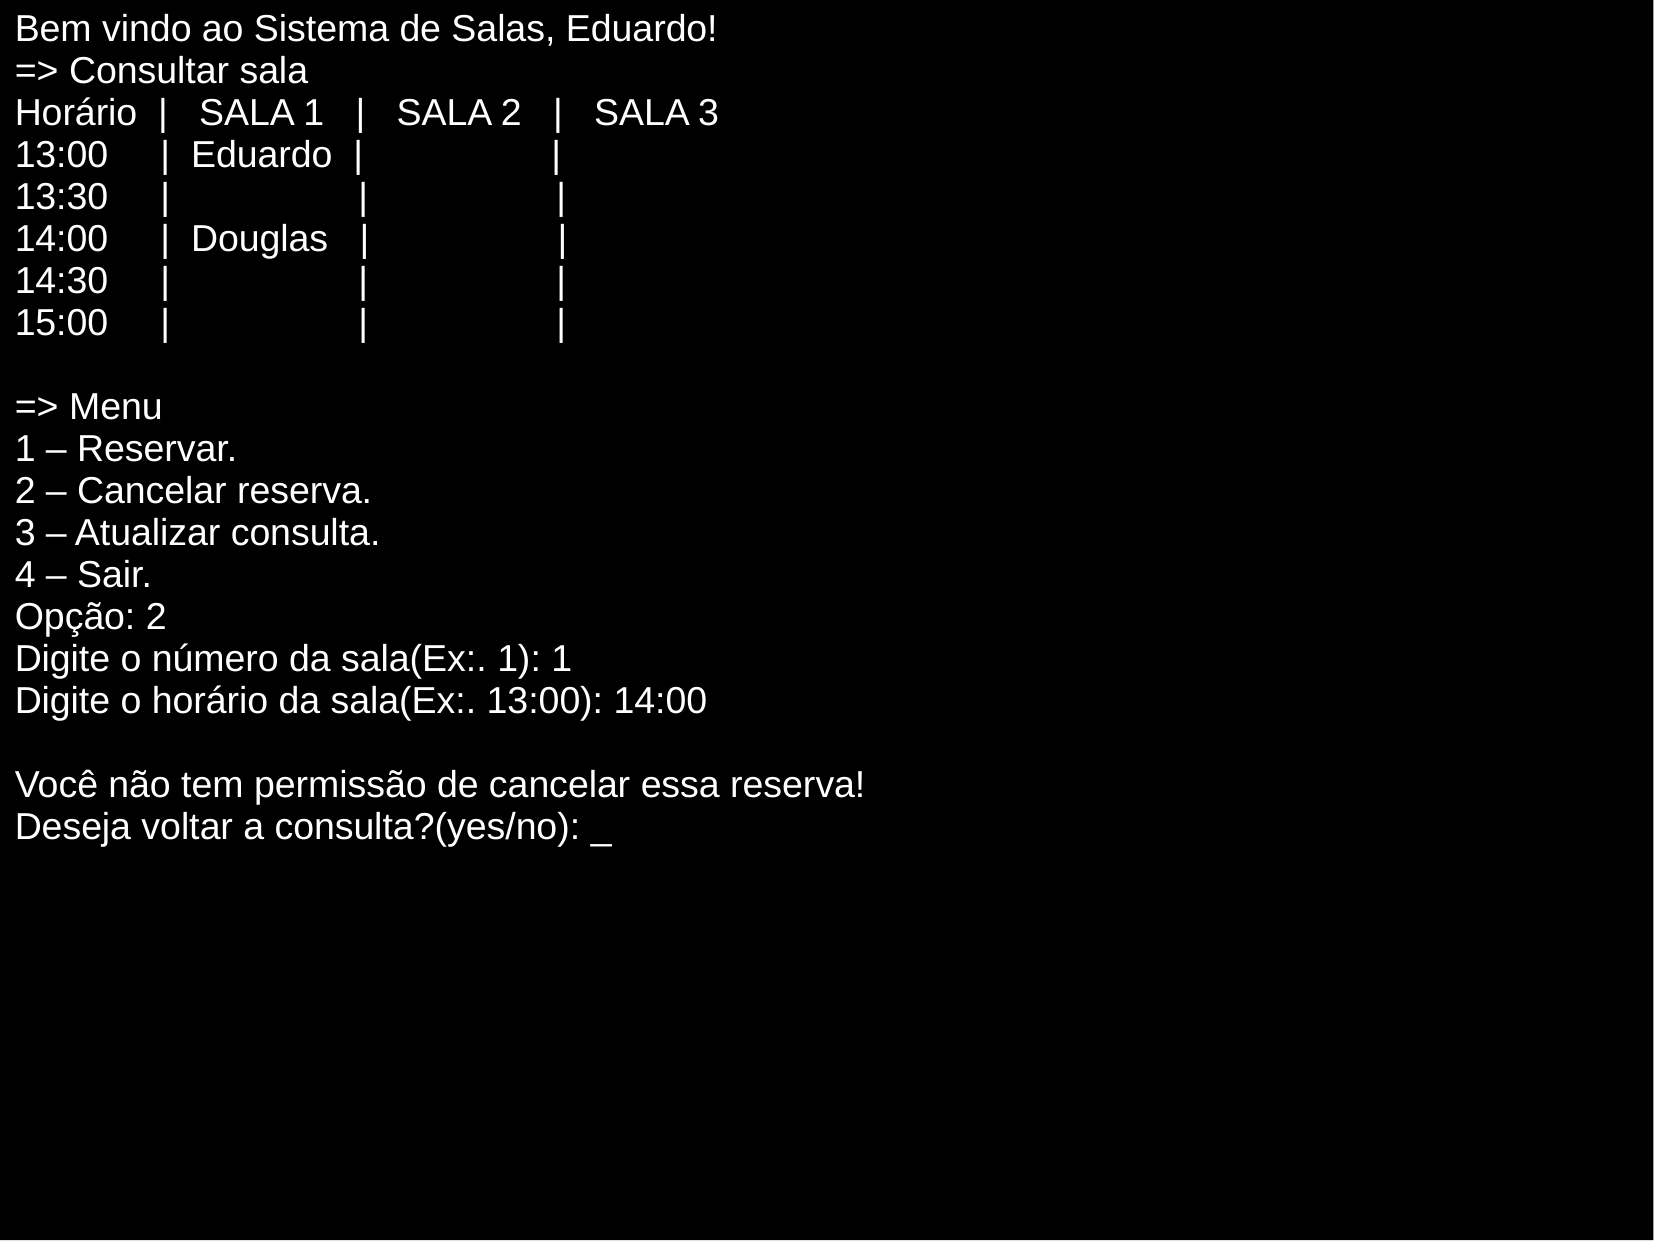

Bem vindo ao Sistema de Salas, Eduardo!
=> Consultar sala
Horário | SALA 1 | SALA 2 | SALA 3
13:00 | Eduardo | |
13:30 | | |
14:00 | Douglas | |
14:30 | | |
15:00 | | |
=> Menu
1 – Reservar.
2 – Cancelar reserva.
3 – Atualizar consulta.
4 – Sair.
Opção: 2
Digite o número da sala(Ex:. 1): 1
Digite o horário da sala(Ex:. 13:00): 14:00
Você não tem permissão de cancelar essa reserva!
Deseja voltar a consulta?(yes/no): _